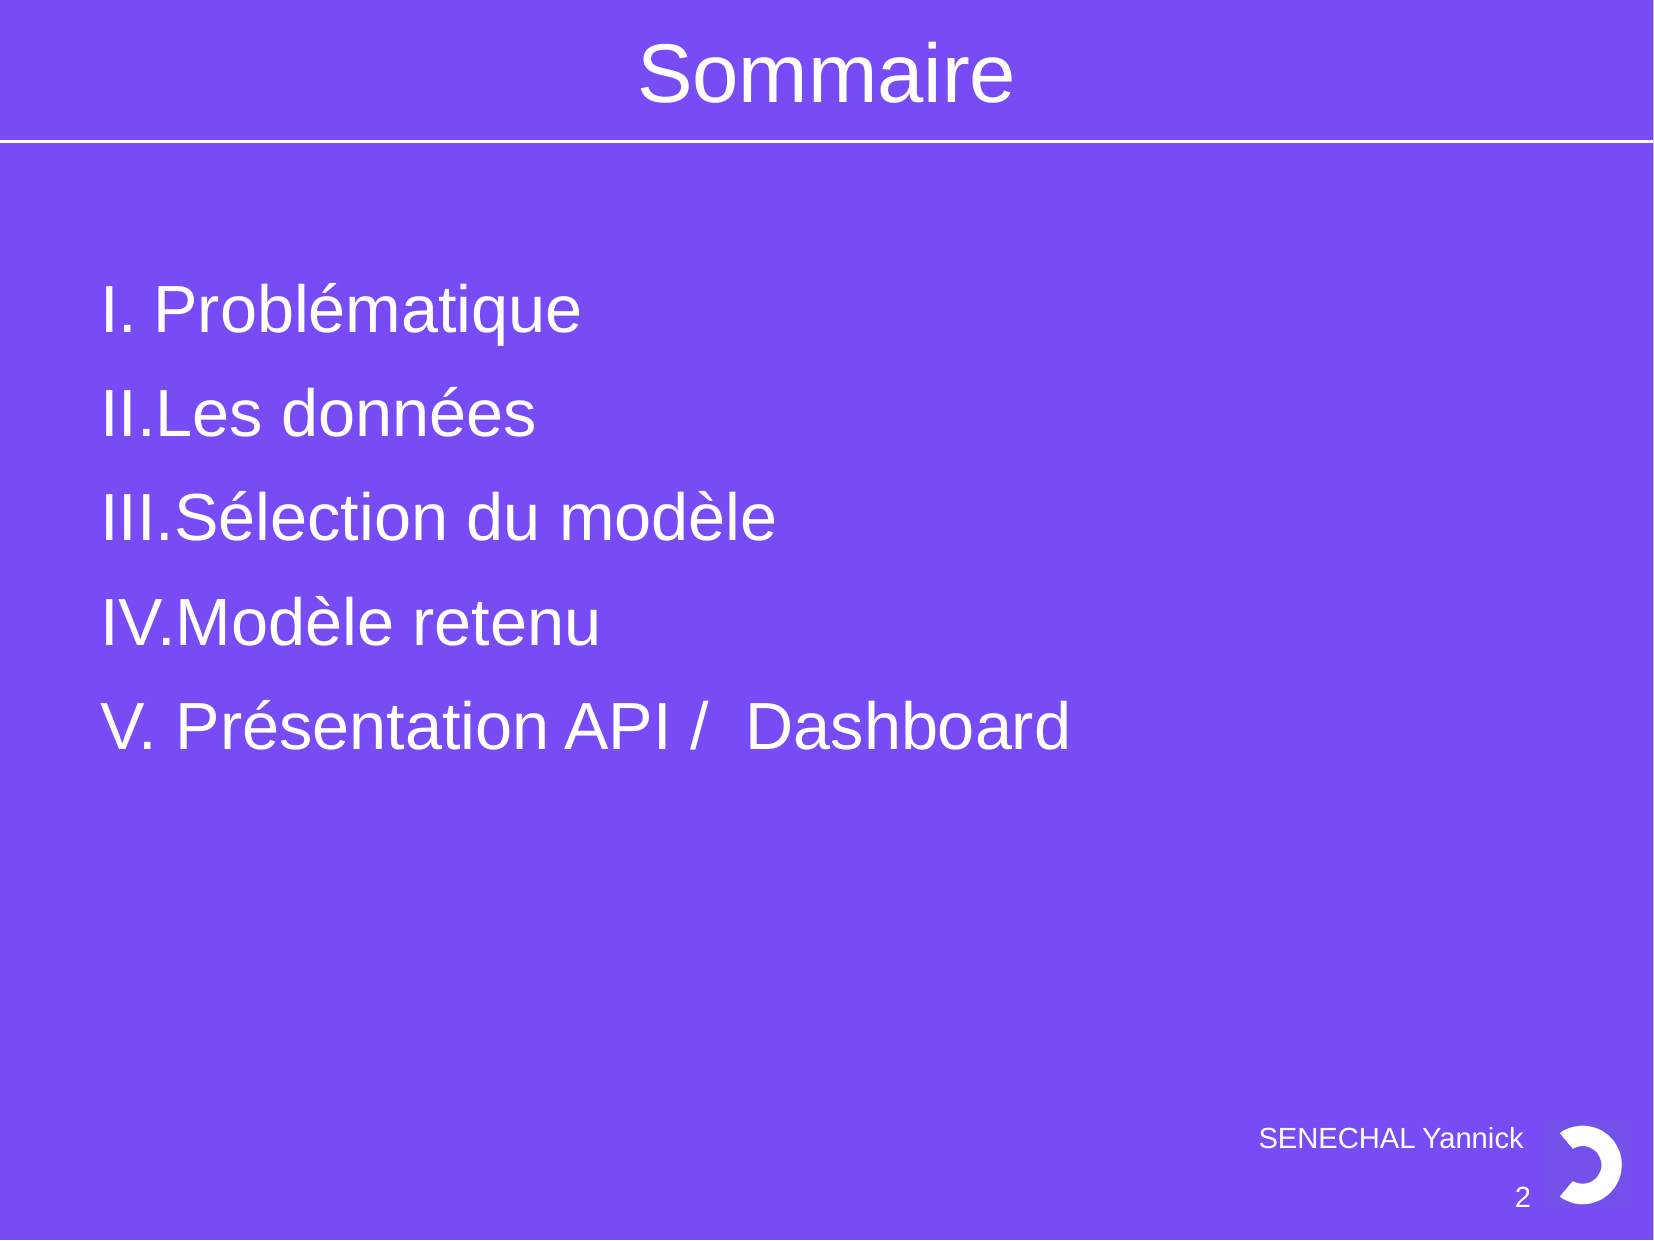

# Sommaire
Problématique
Les données
Sélection du modèle
Modèle retenu
 Présentation API / Dashboard
SENECHAL Yannick
2